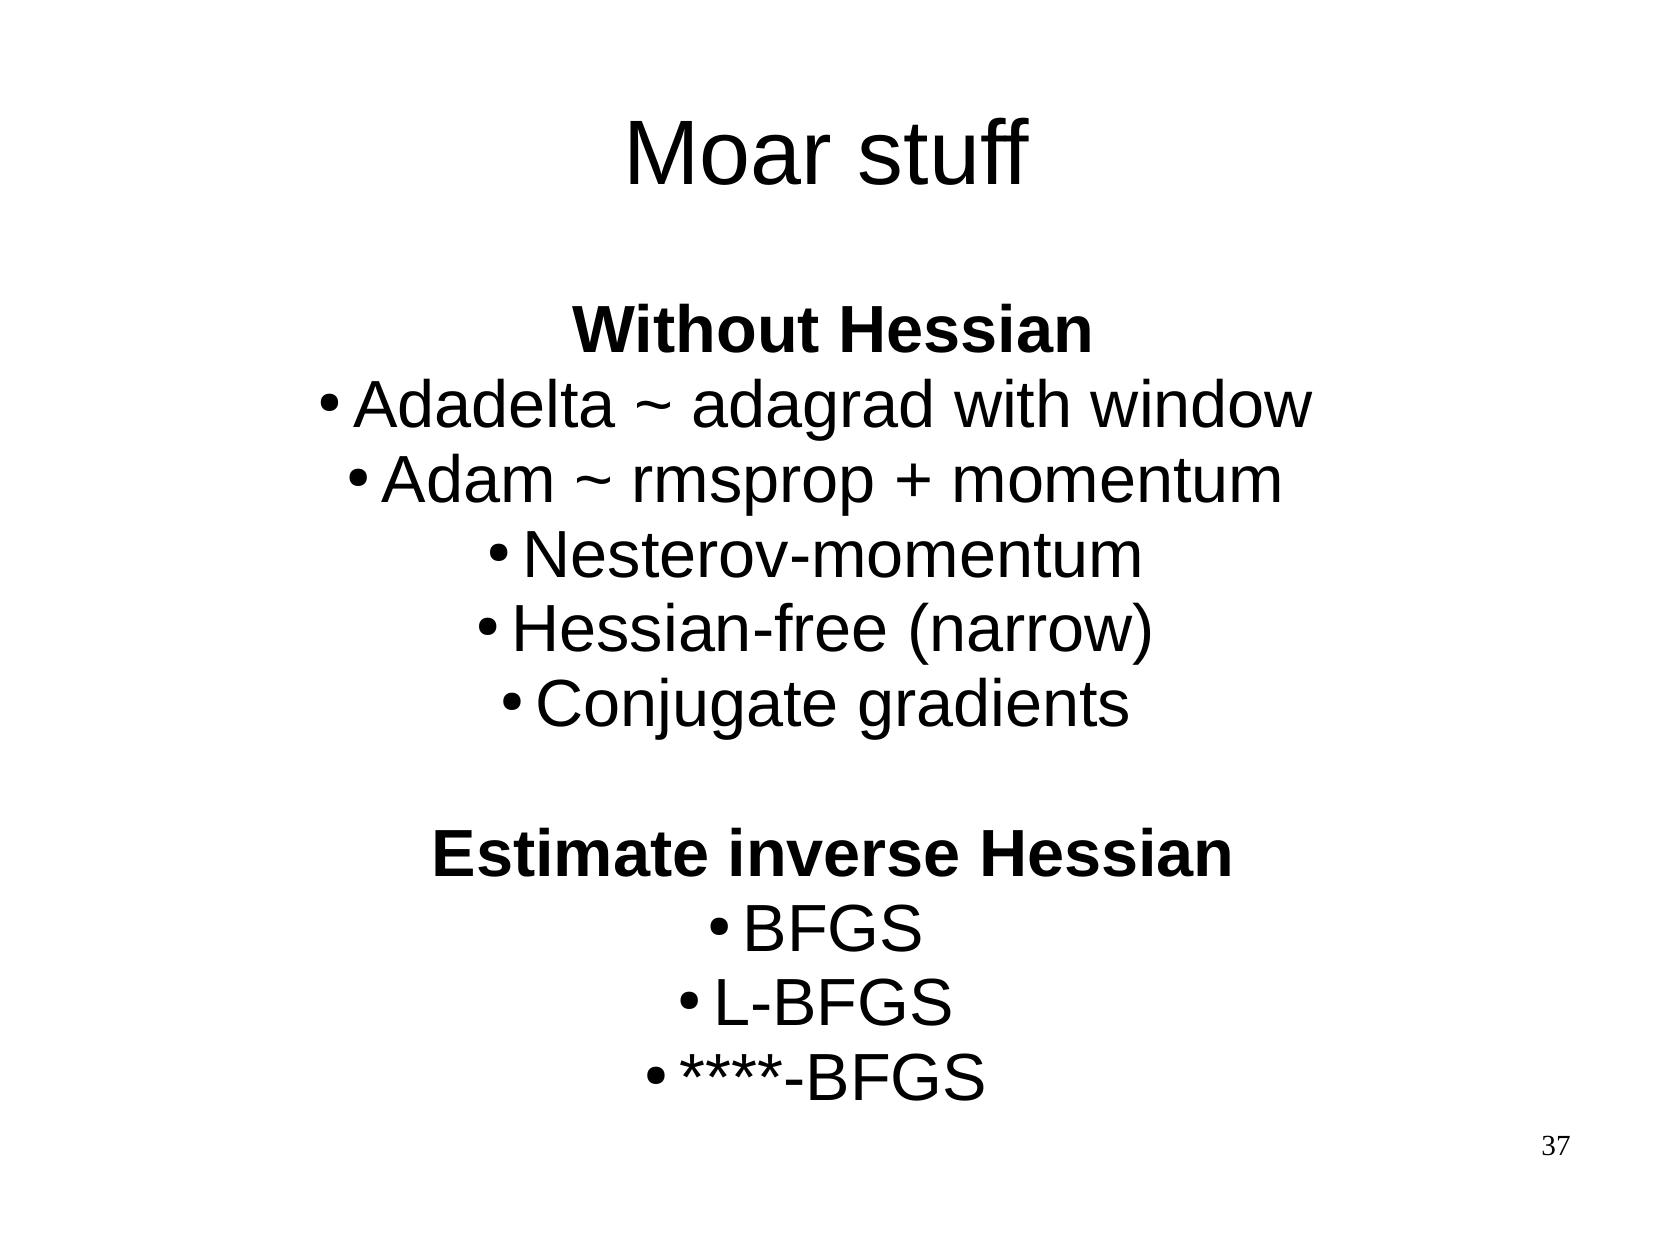

# Moar stuff
Without Hessian
Adadelta ~ adagrad with window
Adam ~ rmsprop + momentum
Nesterov-momentum
Hessian-free (narrow)
Conjugate gradients
Estimate inverse Hessian
BFGS
L-BFGS
****-BFGS
37